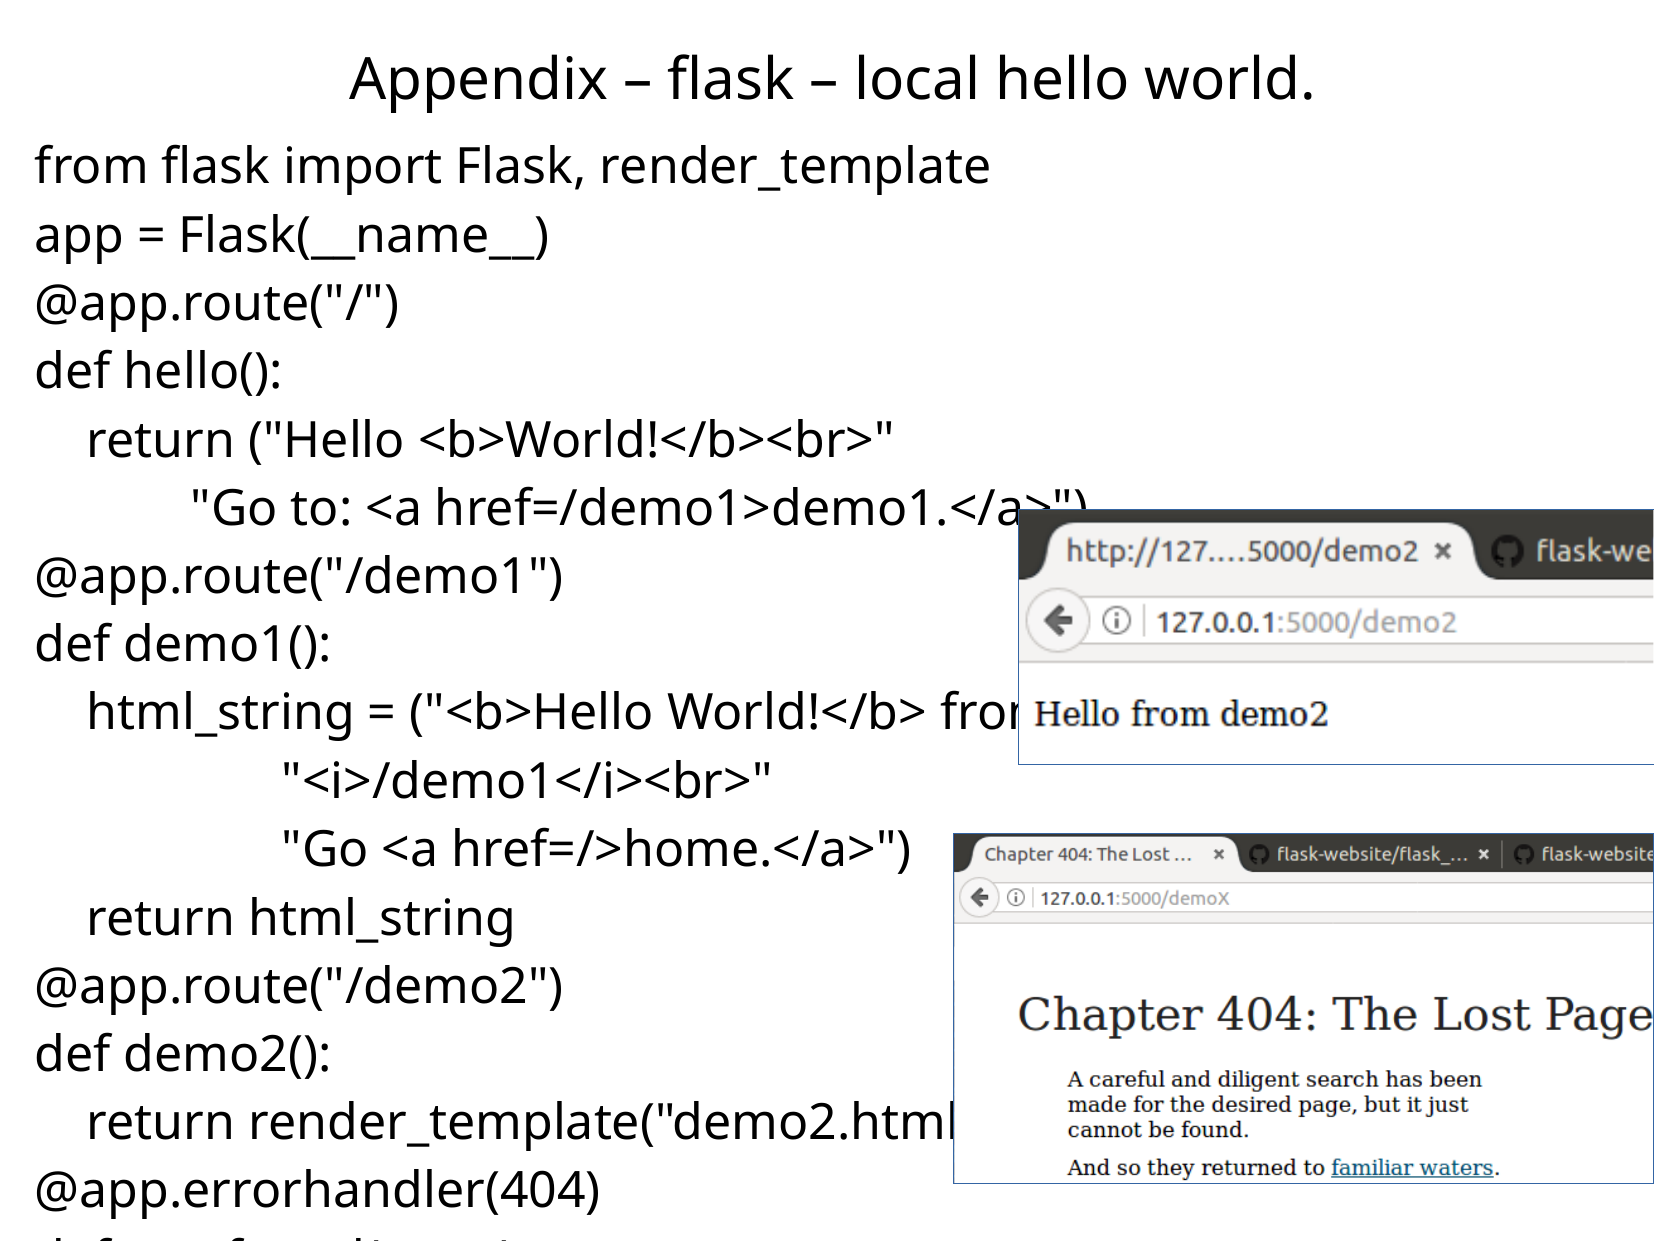

Appendix – flask – local hello world.
from flask import Flask, render_template
app = Flask(__name__)
@app.route("/")
def hello():
 return ("Hello <b>World!</b><br>"
 "Go to: <a href=/demo1>demo1.</a>")
@app.route("/demo1")
def demo1():
 html_string = ("<b>Hello World!</b> from "
 "<i>/demo1</i><br>"
 "Go <a href=/>home.</a>")
 return html_string
@app.route("/demo2")
def demo2():
 return render_template("demo2.html")
@app.errorhandler(404)
def not_found(error):
 return render_template('404.html'), 404
if __name__ == "__main__":
 app.run()